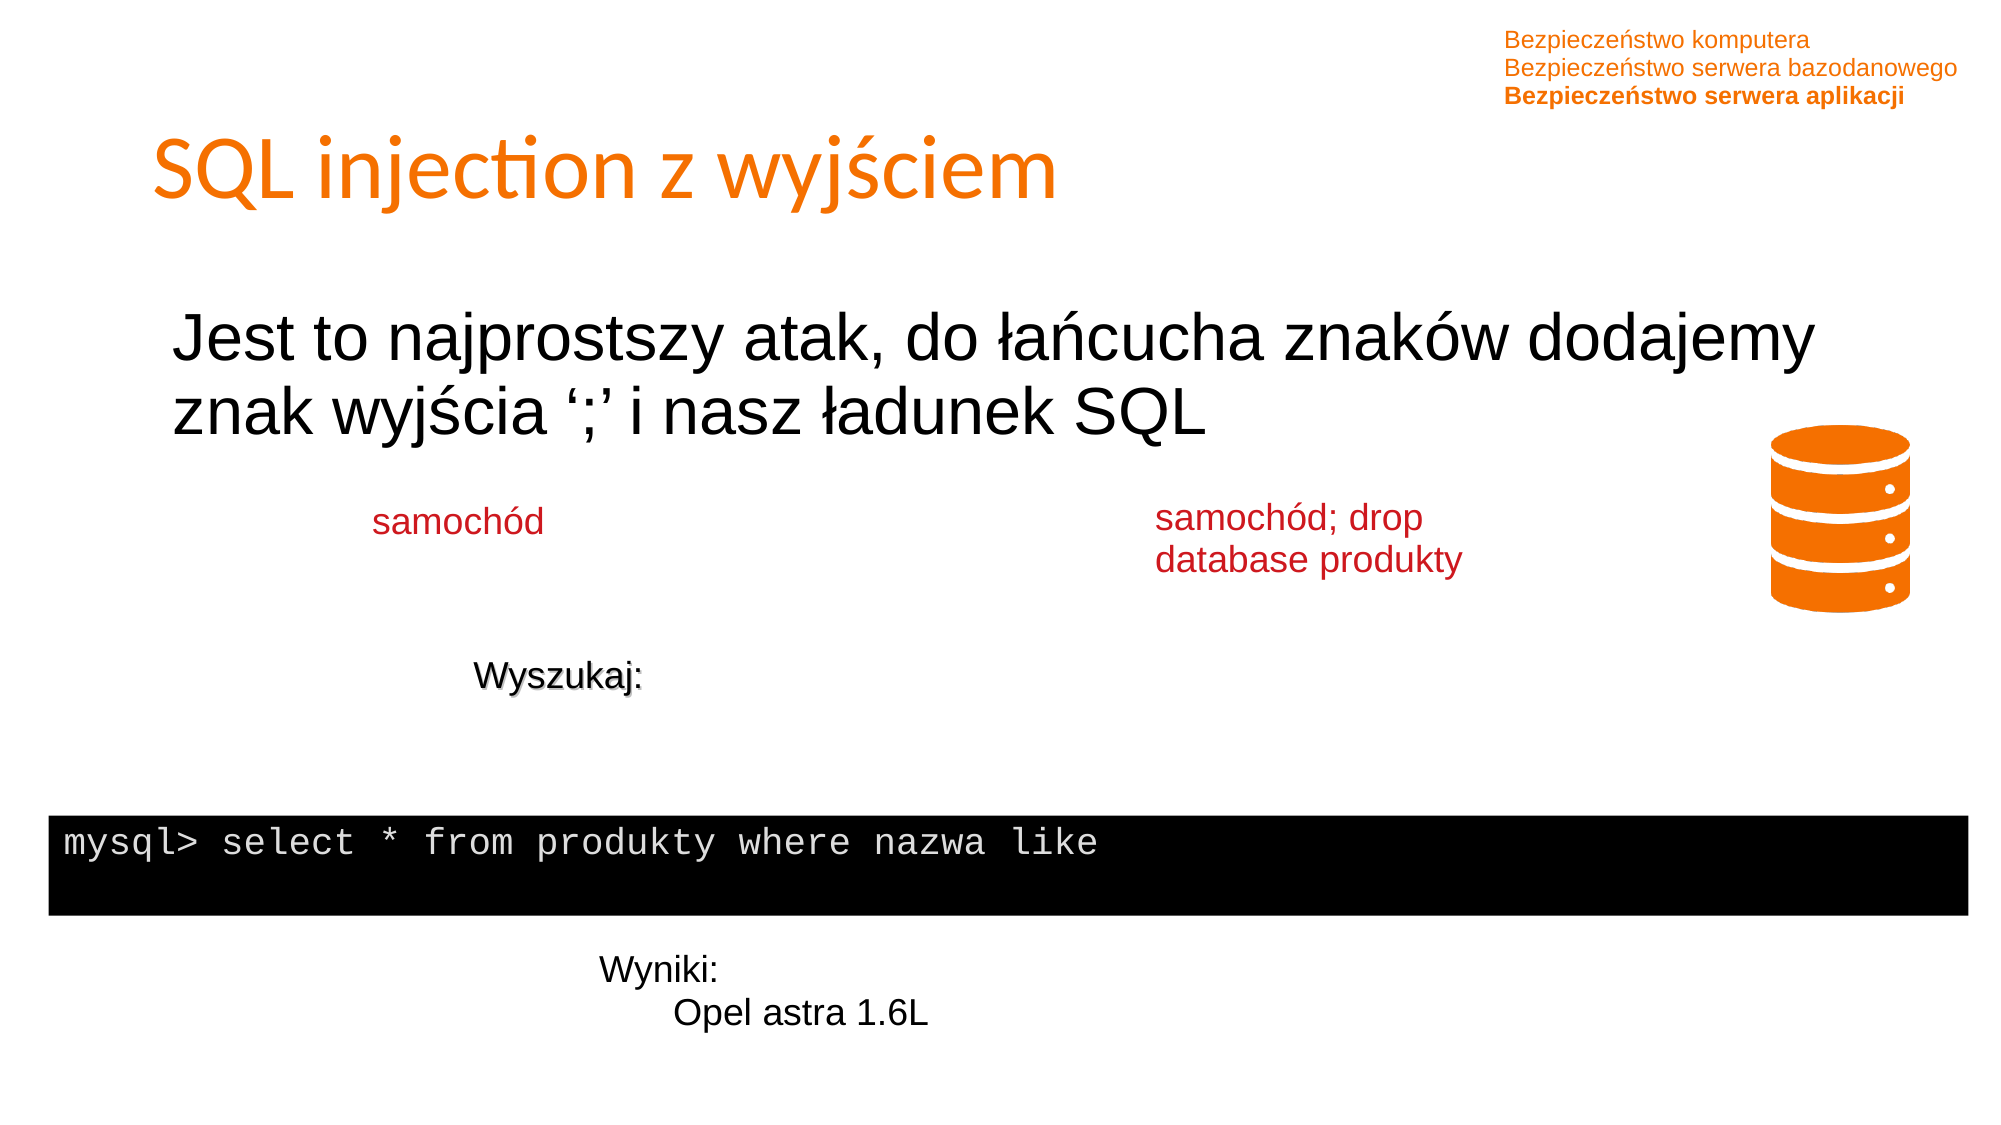

Bezpieczeństwo komputera
Bezpieczeństwo serwera bazodanowego
Bezpieczeństwo serwera aplikacji
# SQL injection z wyjściem
Jest to najprostszy atak, do łańcucha znaków dodajemy znak wyjścia ‘;’ i nasz ładunek SQL
samochód; drop database produkty
samochód
Wyszukaj:
mysql> select * from produkty where nazwa like
Wyniki:
	Opel astra 1.6L